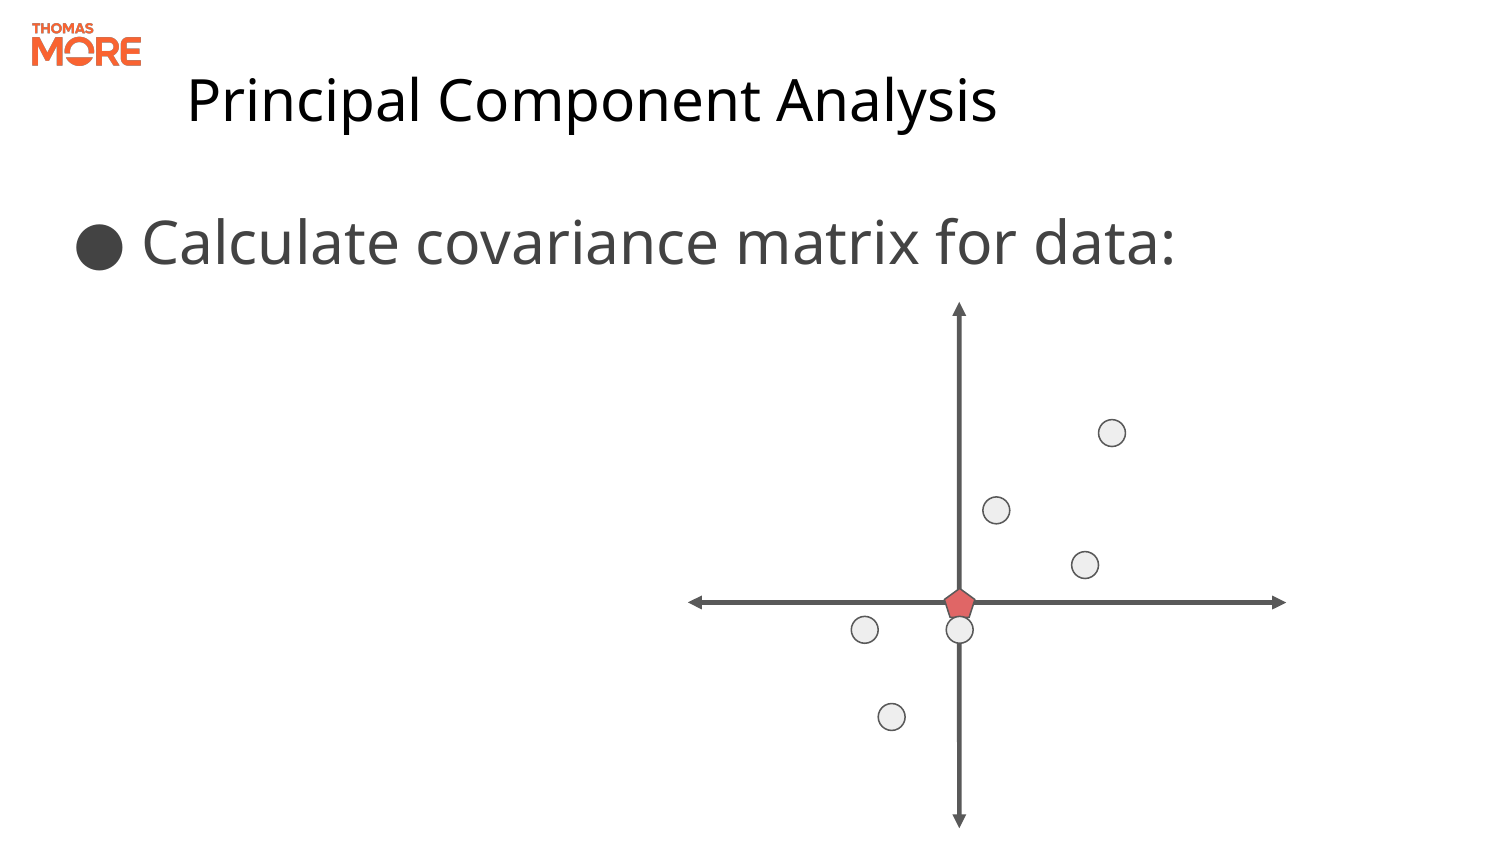

# Principal Component Analysis
Calculate covariance matrix for data: